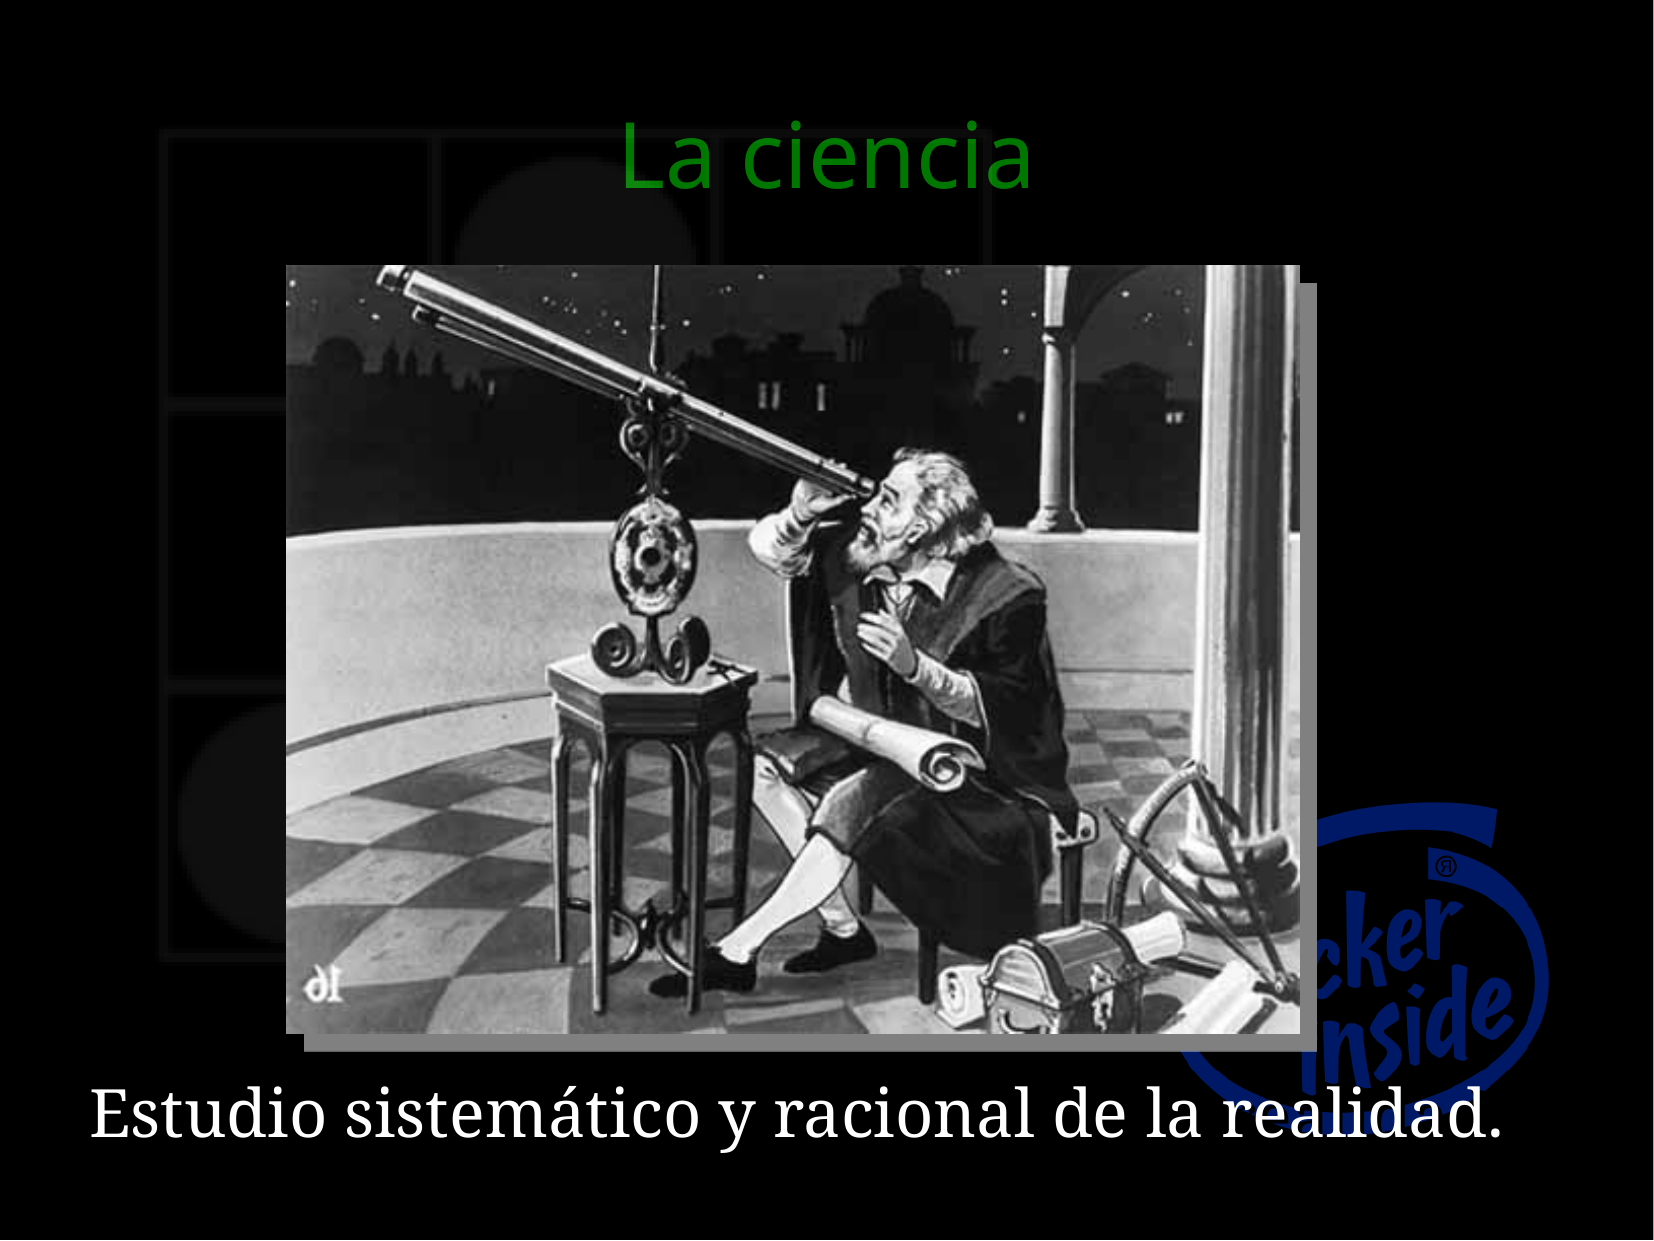

# La ciencia
Estudio sistemático y racional de la realidad.